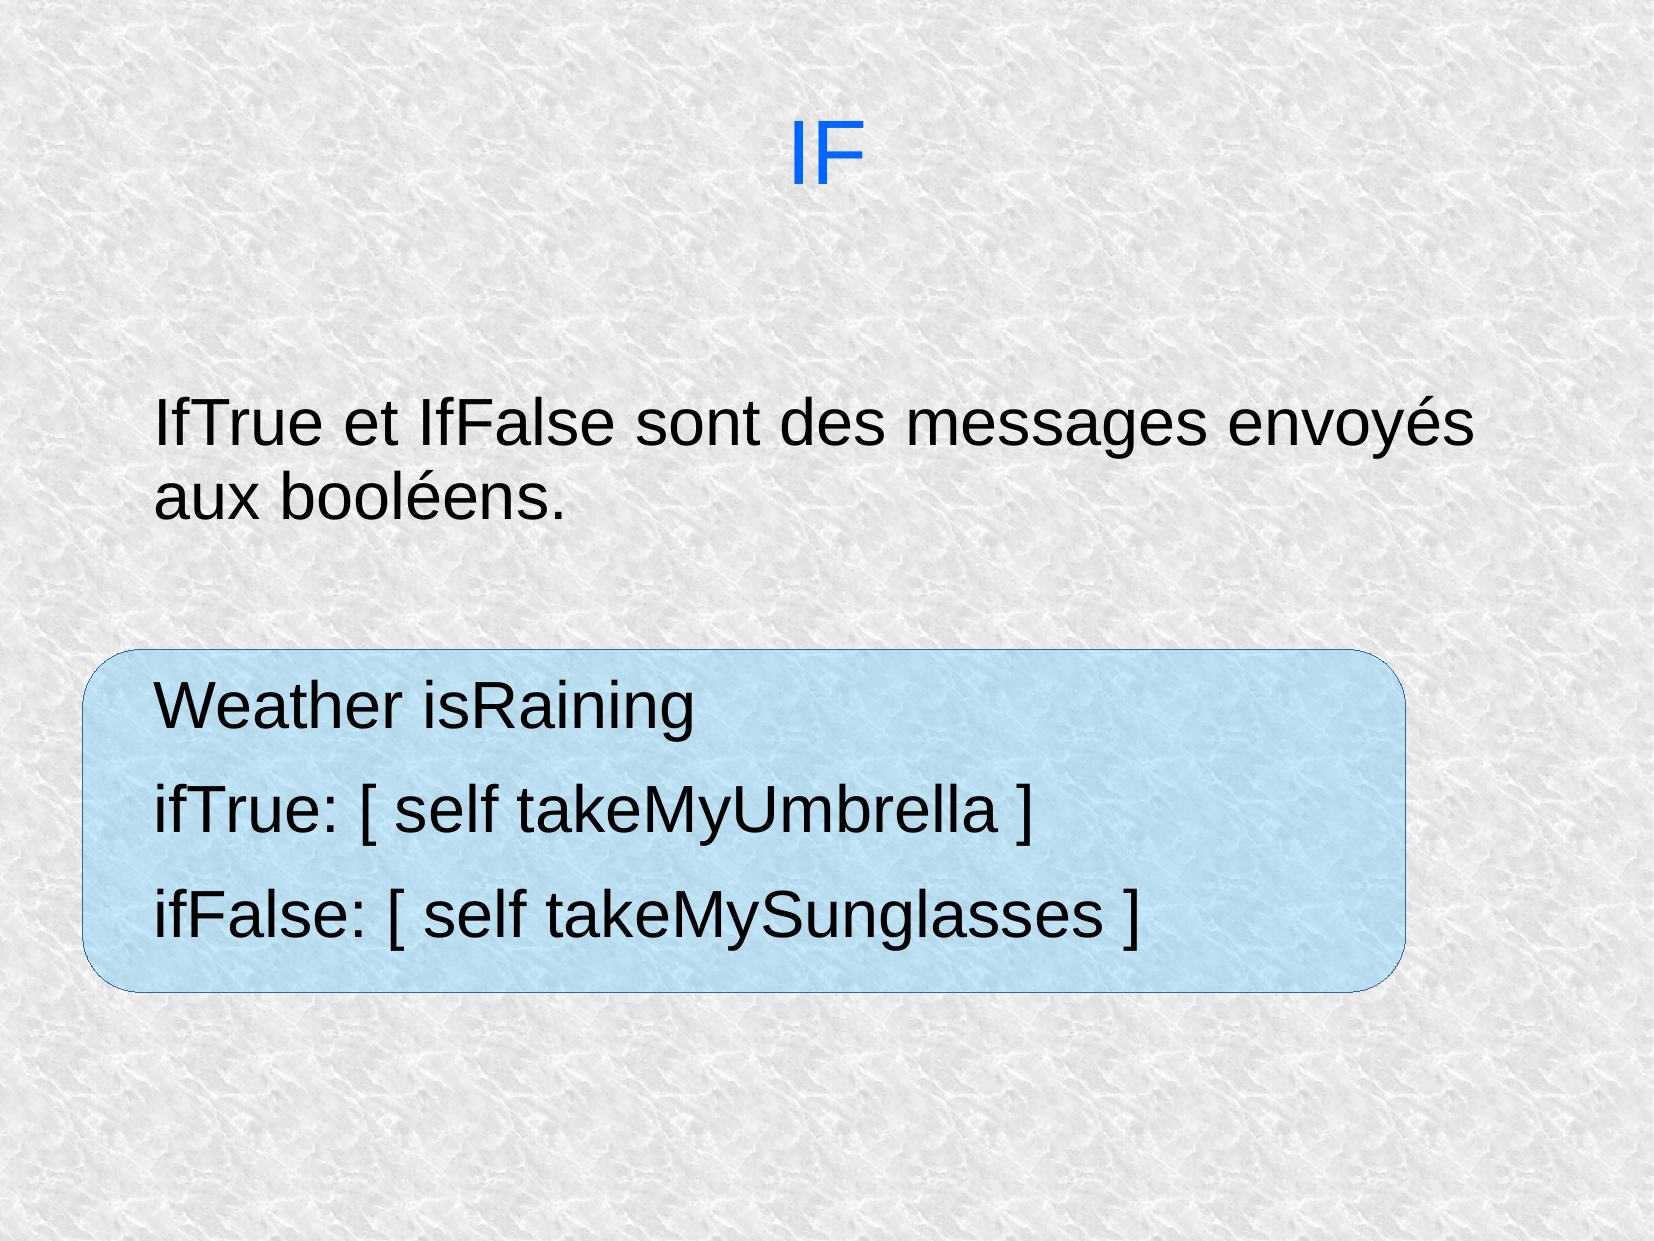

# IF
IfTrue et IfFalse sont des messages envoyés aux booléens.
Weather isRaining
ifTrue: [ self takeMyUmbrella ]
ifFalse: [ self takeMySunglasses ]